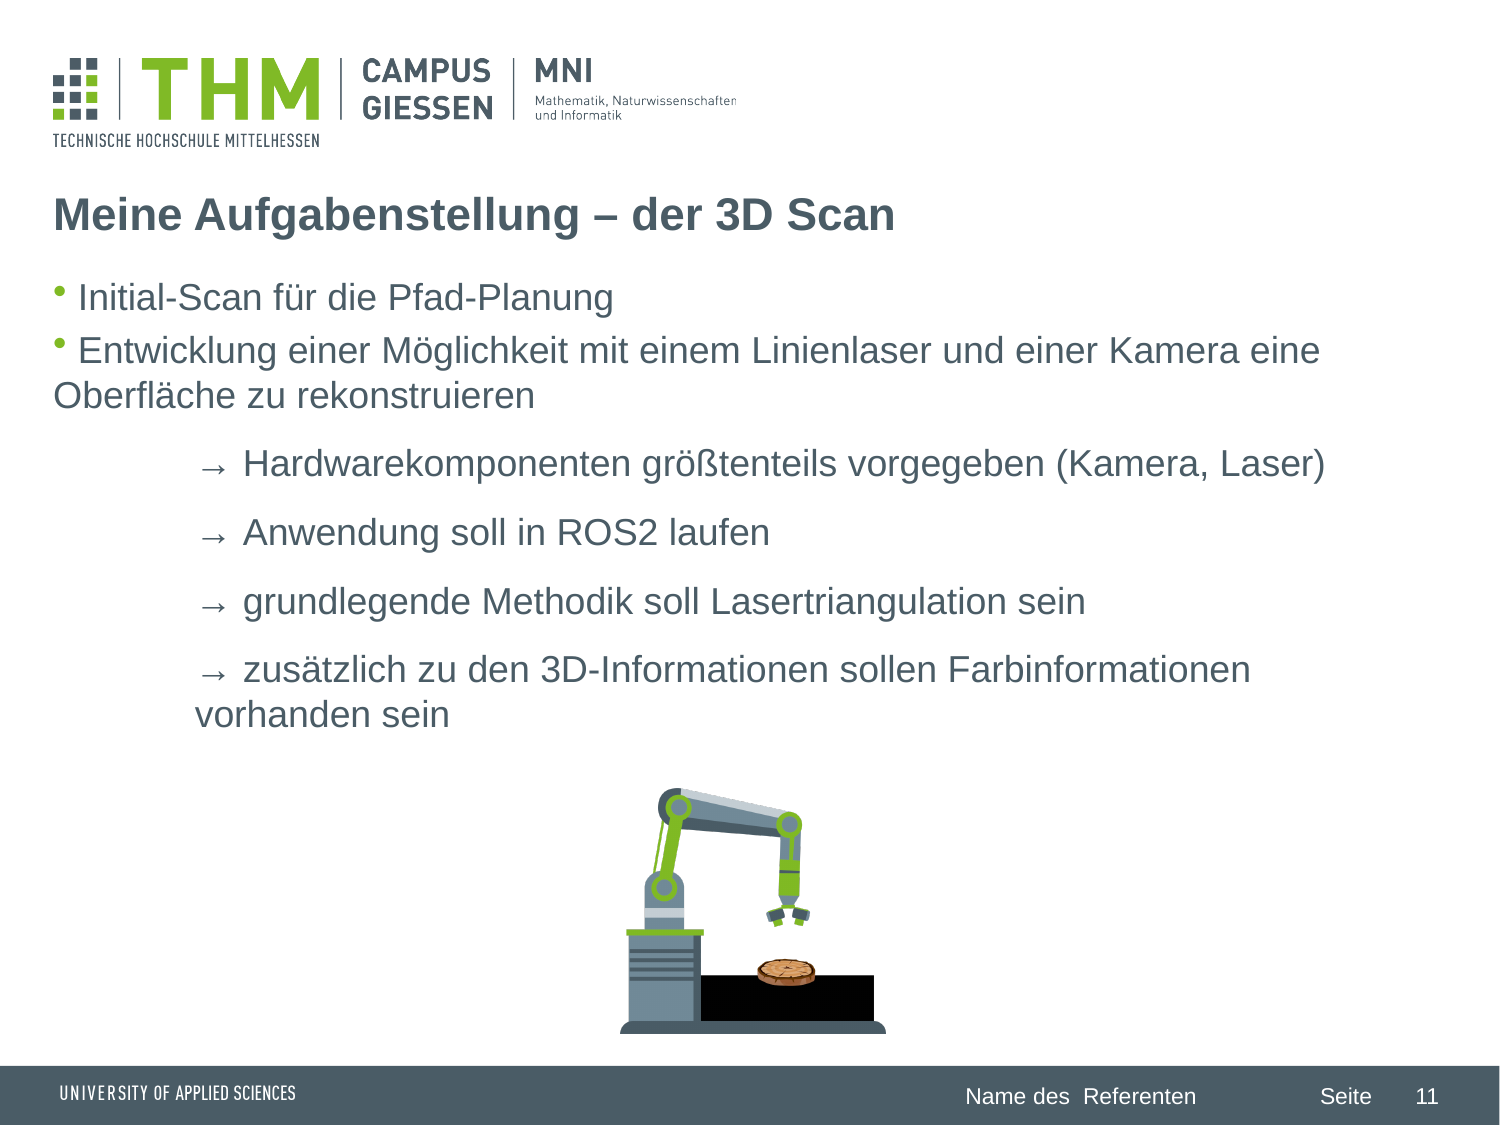

# Meine Aufgabenstellung – der 3D Scan
 Initial-Scan für die Pfad-Planung
 Entwicklung einer Möglichkeit mit einem Linienlaser und einer Kamera eine Oberfläche zu rekonstruieren
→ Hardwarekomponenten größtenteils vorgegeben (Kamera, Laser)
→ Anwendung soll in ROS2 laufen
→ grundlegende Methodik soll Lasertriangulation sein
→ zusätzlich zu den 3D-Informationen sollen Farbinformationen vorhanden sein